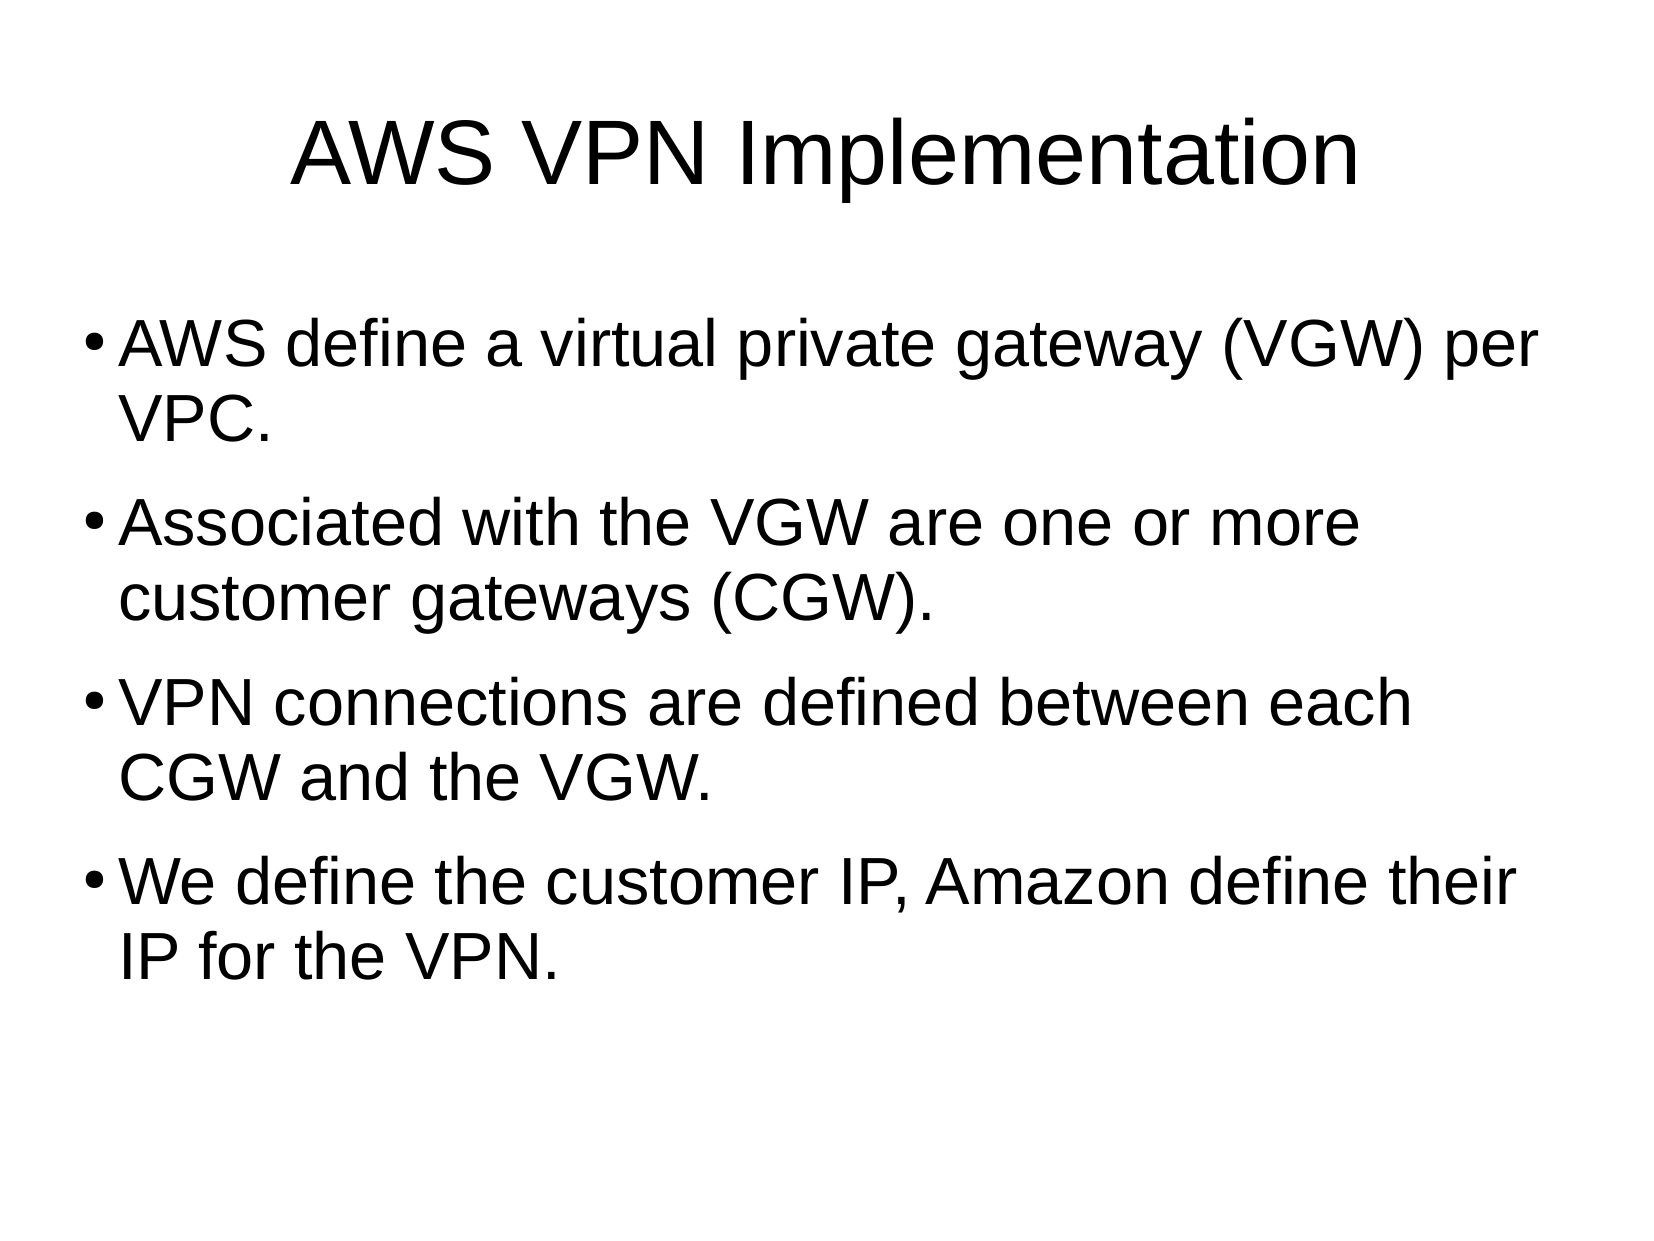

# AWS VPN Implementation
AWS define a virtual private gateway (VGW) per VPC.
Associated with the VGW are one or more customer gateways (CGW).
VPN connections are defined between each CGW and the VGW.
We define the customer IP, Amazon define their IP for the VPN.